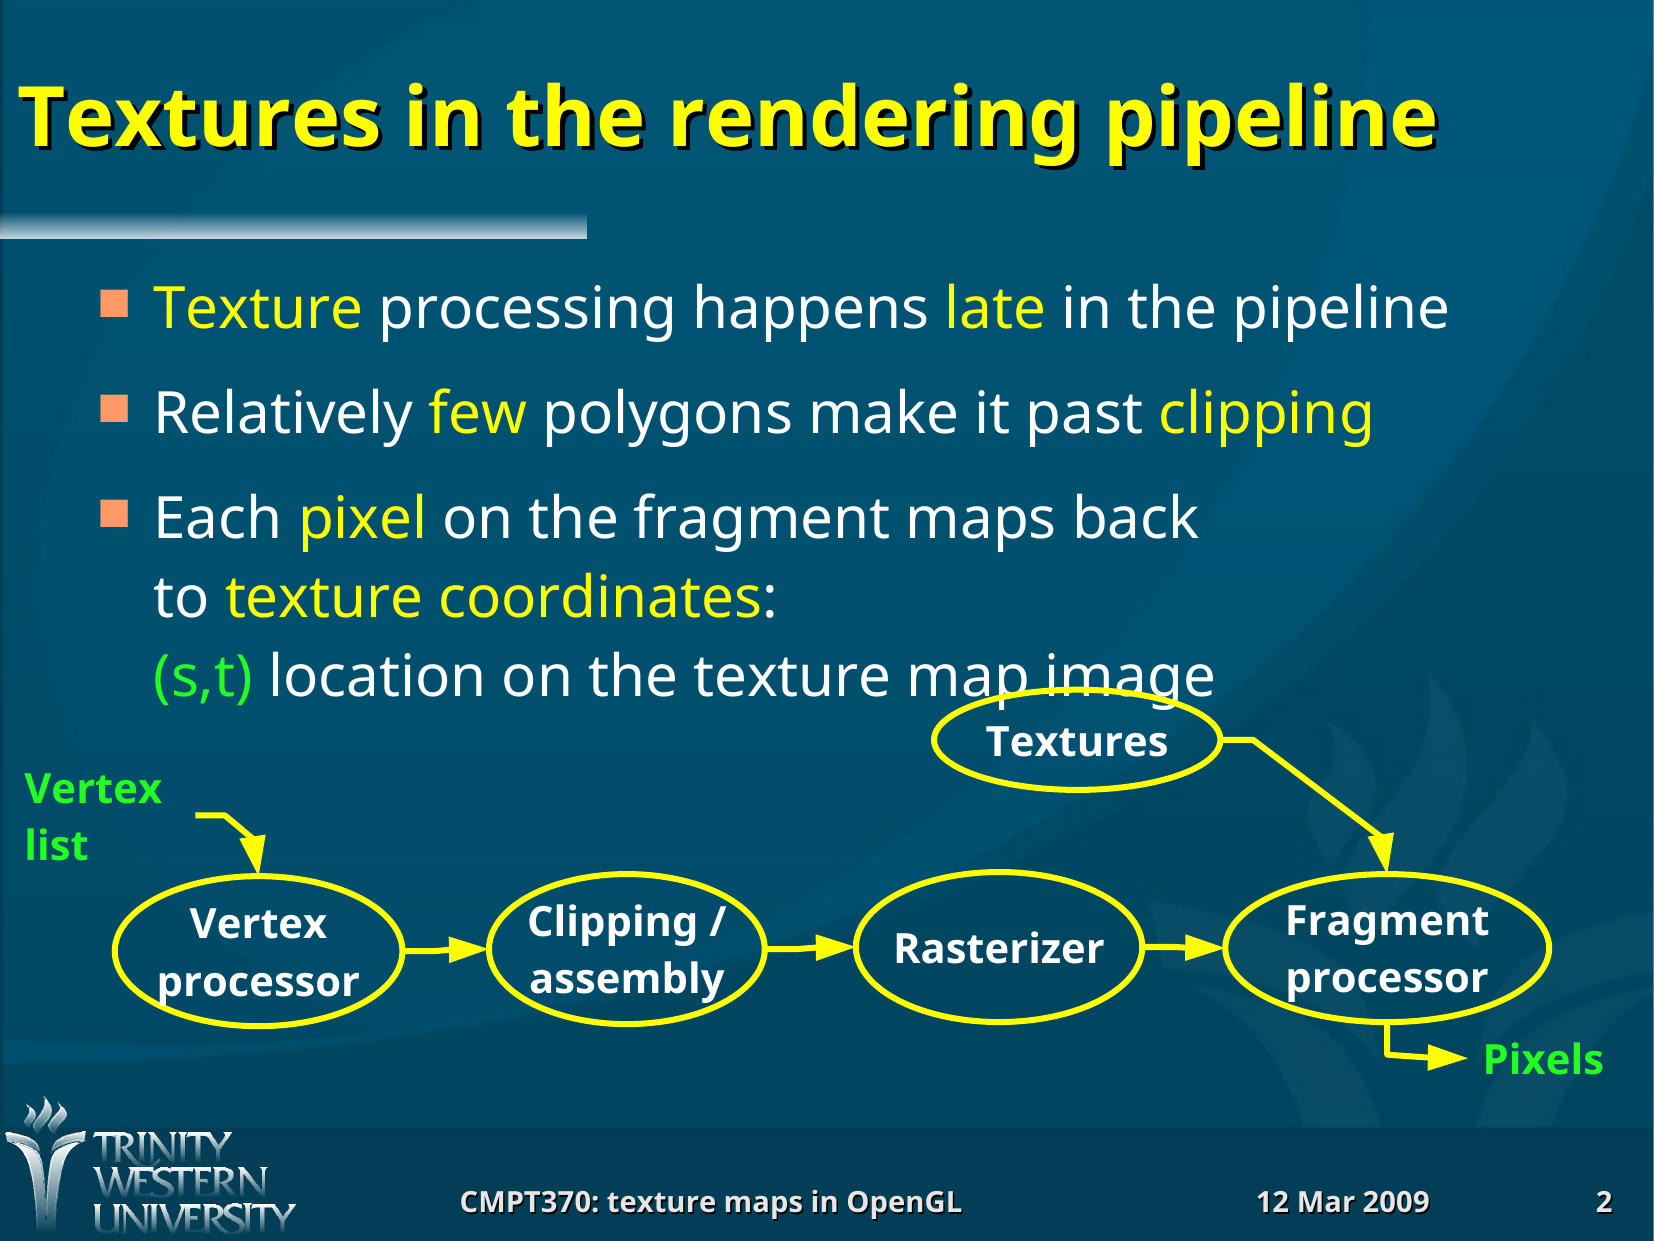

# Textures in the rendering pipeline
Texture processing happens late in the pipeline
Relatively few polygons make it past clipping
Each pixel on the fragment maps back
to texture coordinates:
(s,t) location on the texture map image
Textures
Vertex
list
Rasterizer
Clipping /
assembly
Fragment
processor
Vertex
processor
Pixels
CMPT370: texture maps in OpenGL
12 Mar 2009
2